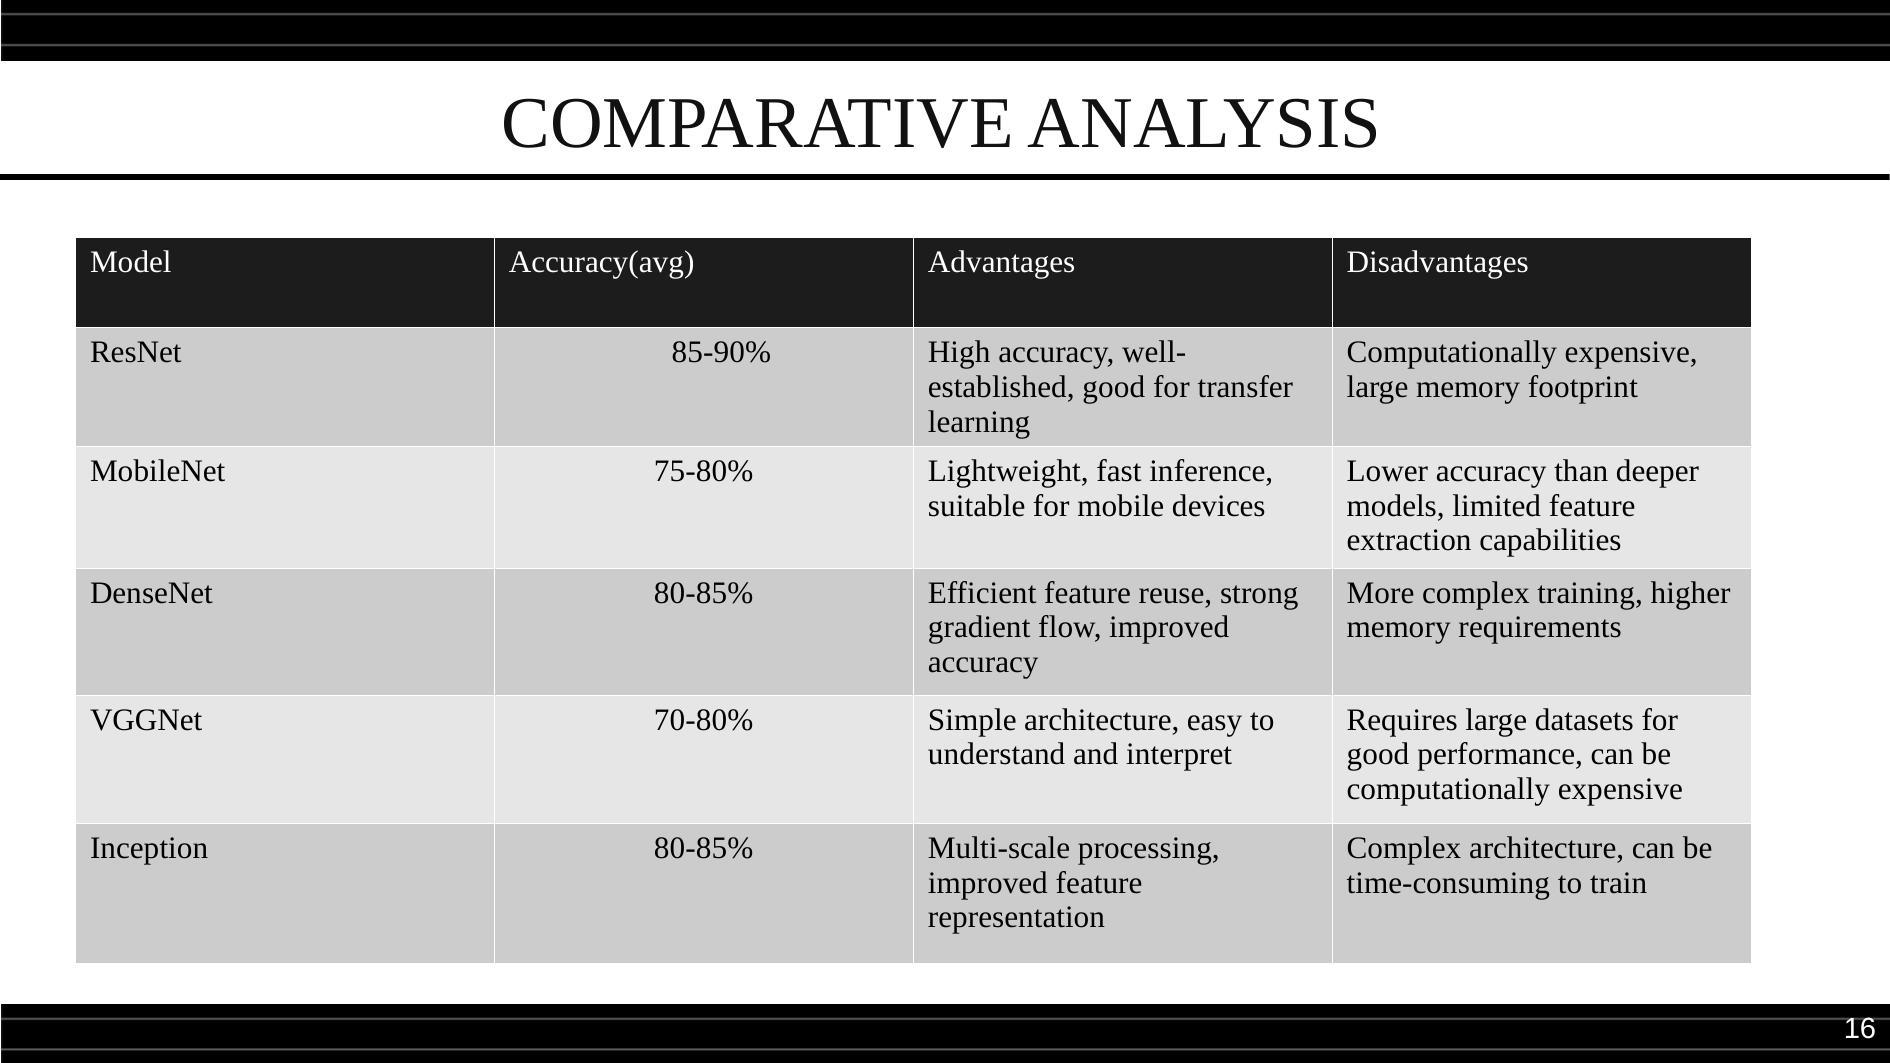

# COMPARATIVE ANALYSIS
| Model | Accuracy(avg) | Advantages | Disadvantages |
| --- | --- | --- | --- |
| ResNet | 85-90% | High accuracy, well-established, good for transfer learning | Computationally expensive, large memory footprint |
| MobileNet | 75-80% | Lightweight, fast inference, suitable for mobile devices | Lower accuracy than deeper models, limited feature extraction capabilities |
| DenseNet | 80-85% | Efficient feature reuse, strong gradient flow, improved accuracy | More complex training, higher memory requirements |
| VGGNet | 70-80% | Simple architecture, easy to understand and interpret | Requires large datasets for good performance, can be computationally expensive |
| Inception | 80-85% | Multi-scale processing, improved feature representation | Complex architecture, can be time-consuming to train |